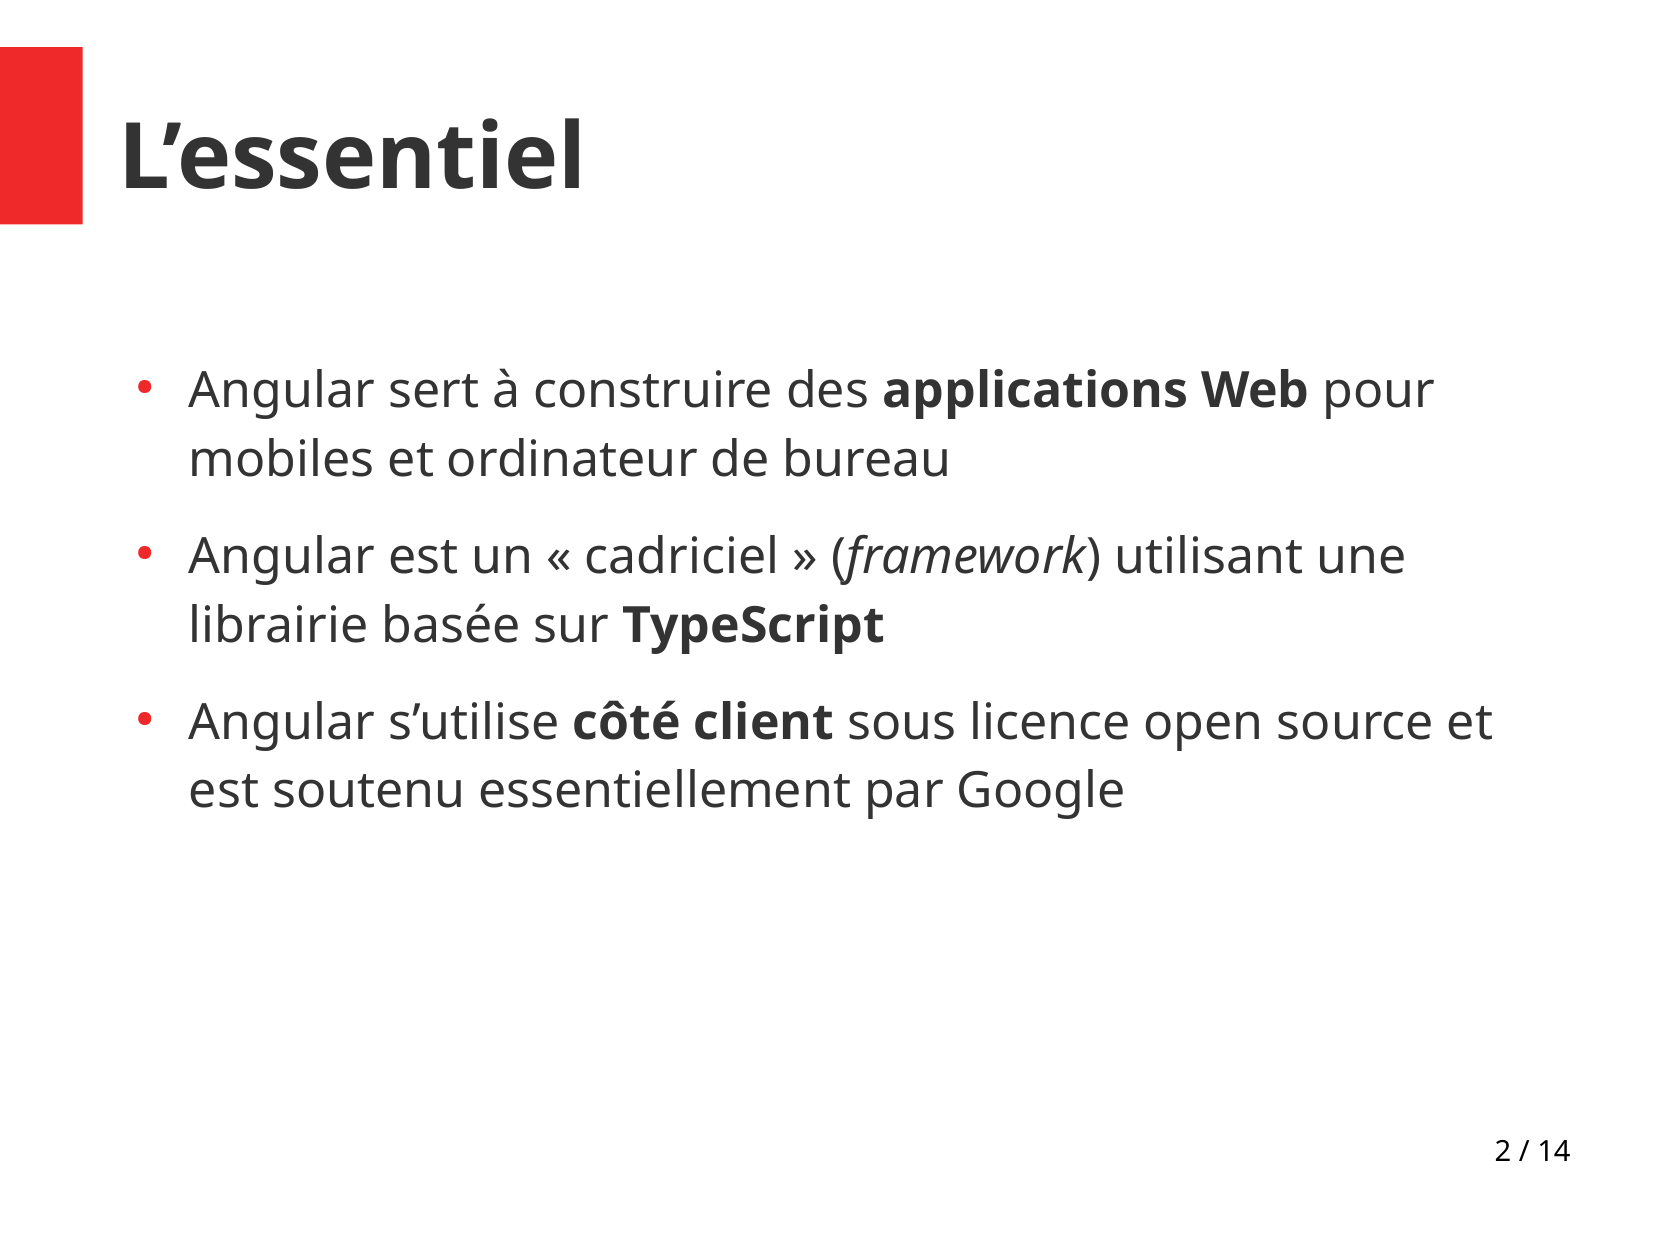

# L’essentiel
Angular sert à construire des applications Web pour mobiles et ordinateur de bureau
Angular est un « cadriciel » (framework) utilisant une librairie basée sur TypeScript
Angular s’utilise côté client sous licence open source et est soutenu essentiellement par Google
2